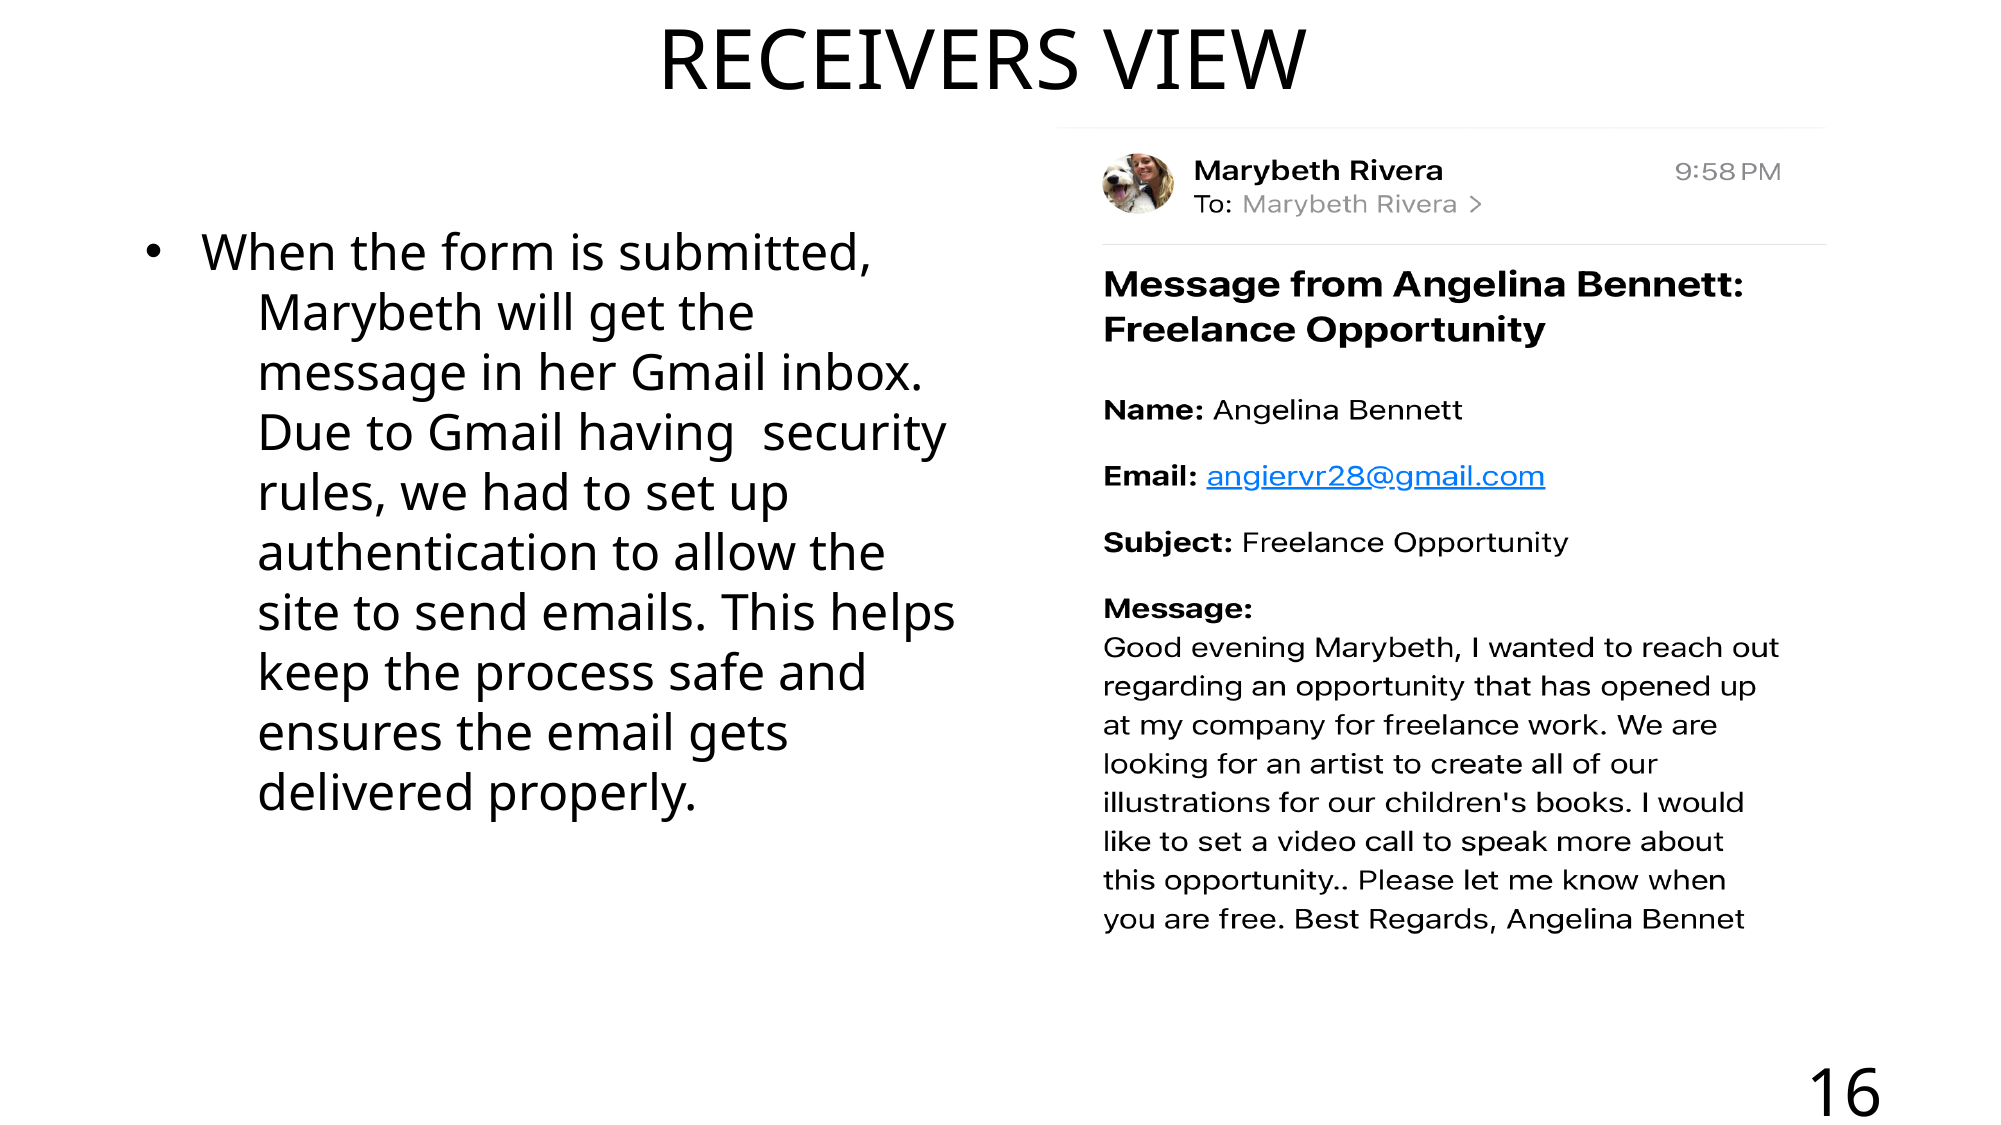

# Receivers view
When the form is submitted, Marybeth will get the message in her Gmail inbox. Due to Gmail having security rules, we had to set up authentication to allow the site to send emails. This helps keep the process safe and ensures the email gets delivered properly.
16